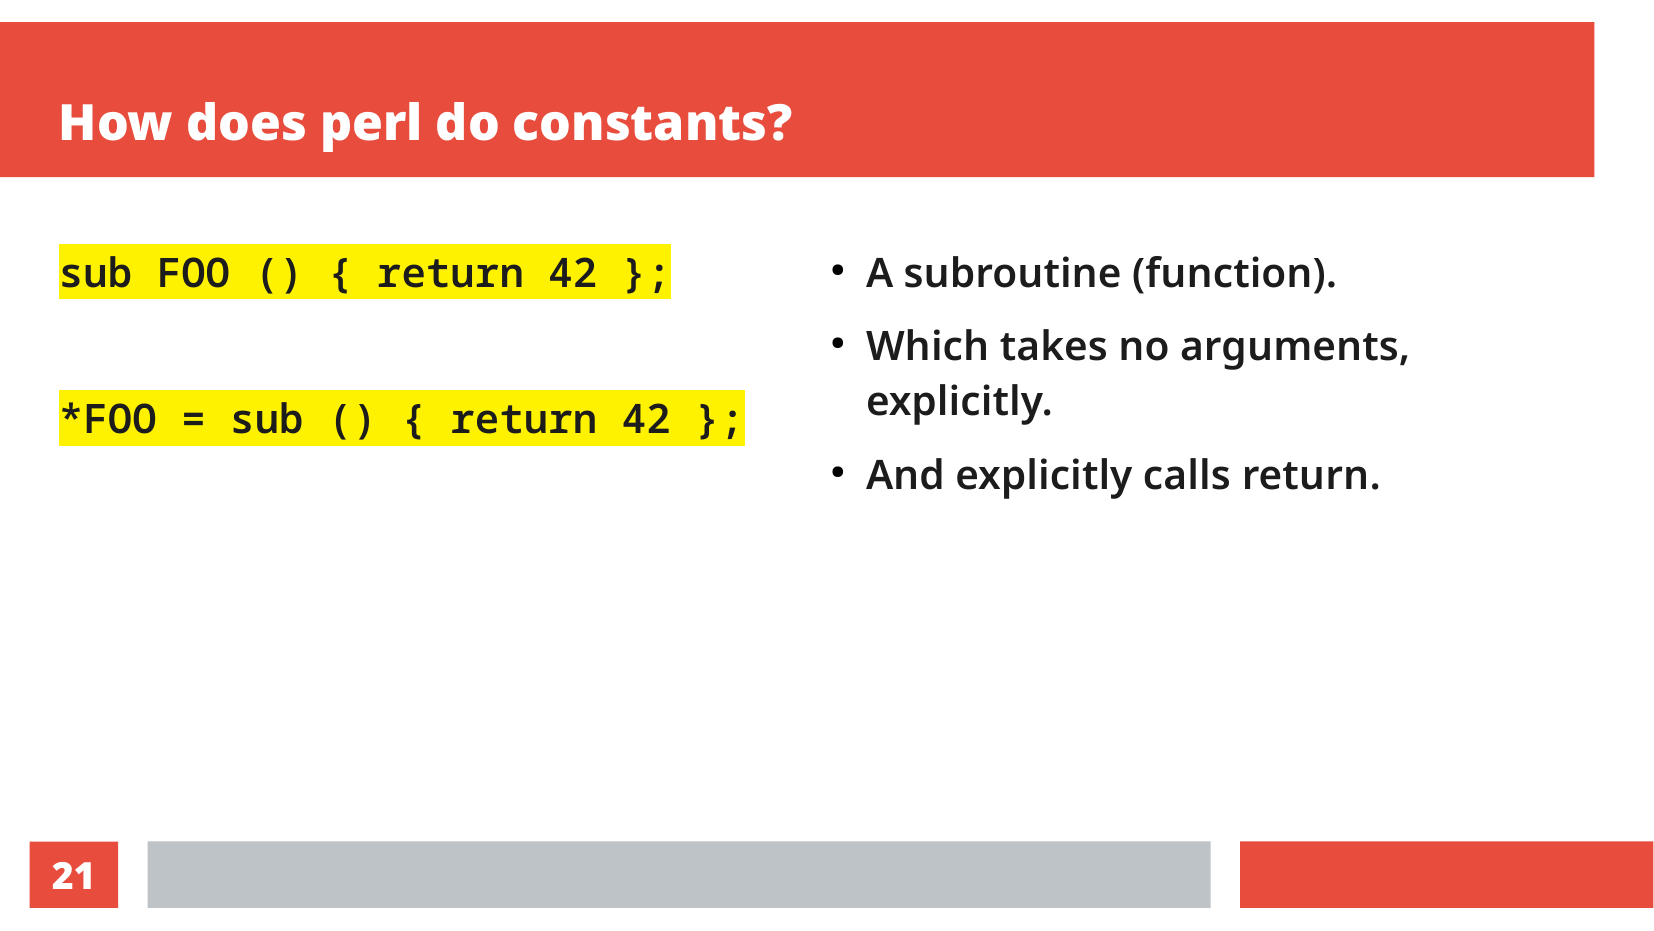

# How does perl do constants?
sub FOO () { return 42 };
*FOO = sub () { return 42 };
A subroutine (function).
Which takes no arguments, explicitly.
And explicitly calls return.
21